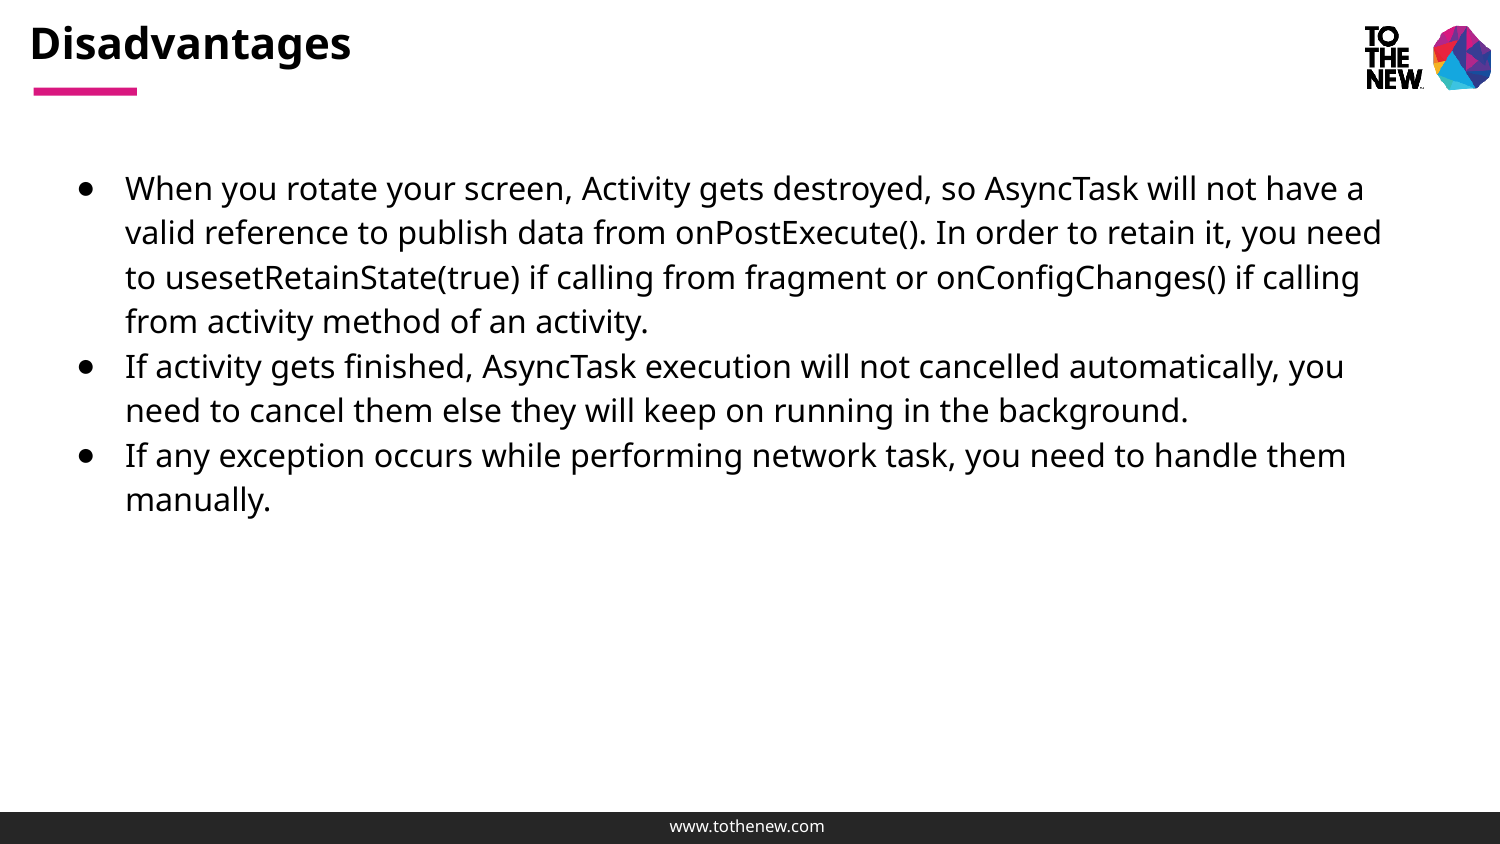

# Disadvantages
When you rotate your screen, Activity gets destroyed, so AsyncTask will not have a valid reference to publish data from onPostExecute(). In order to retain it, you need to usesetRetainState(true) if calling from fragment or onConfigChanges() if calling from activity method of an activity.
If activity gets finished, AsyncTask execution will not cancelled automatically, you need to cancel them else they will keep on running in the background.
If any exception occurs while performing network task, you need to handle them manually.